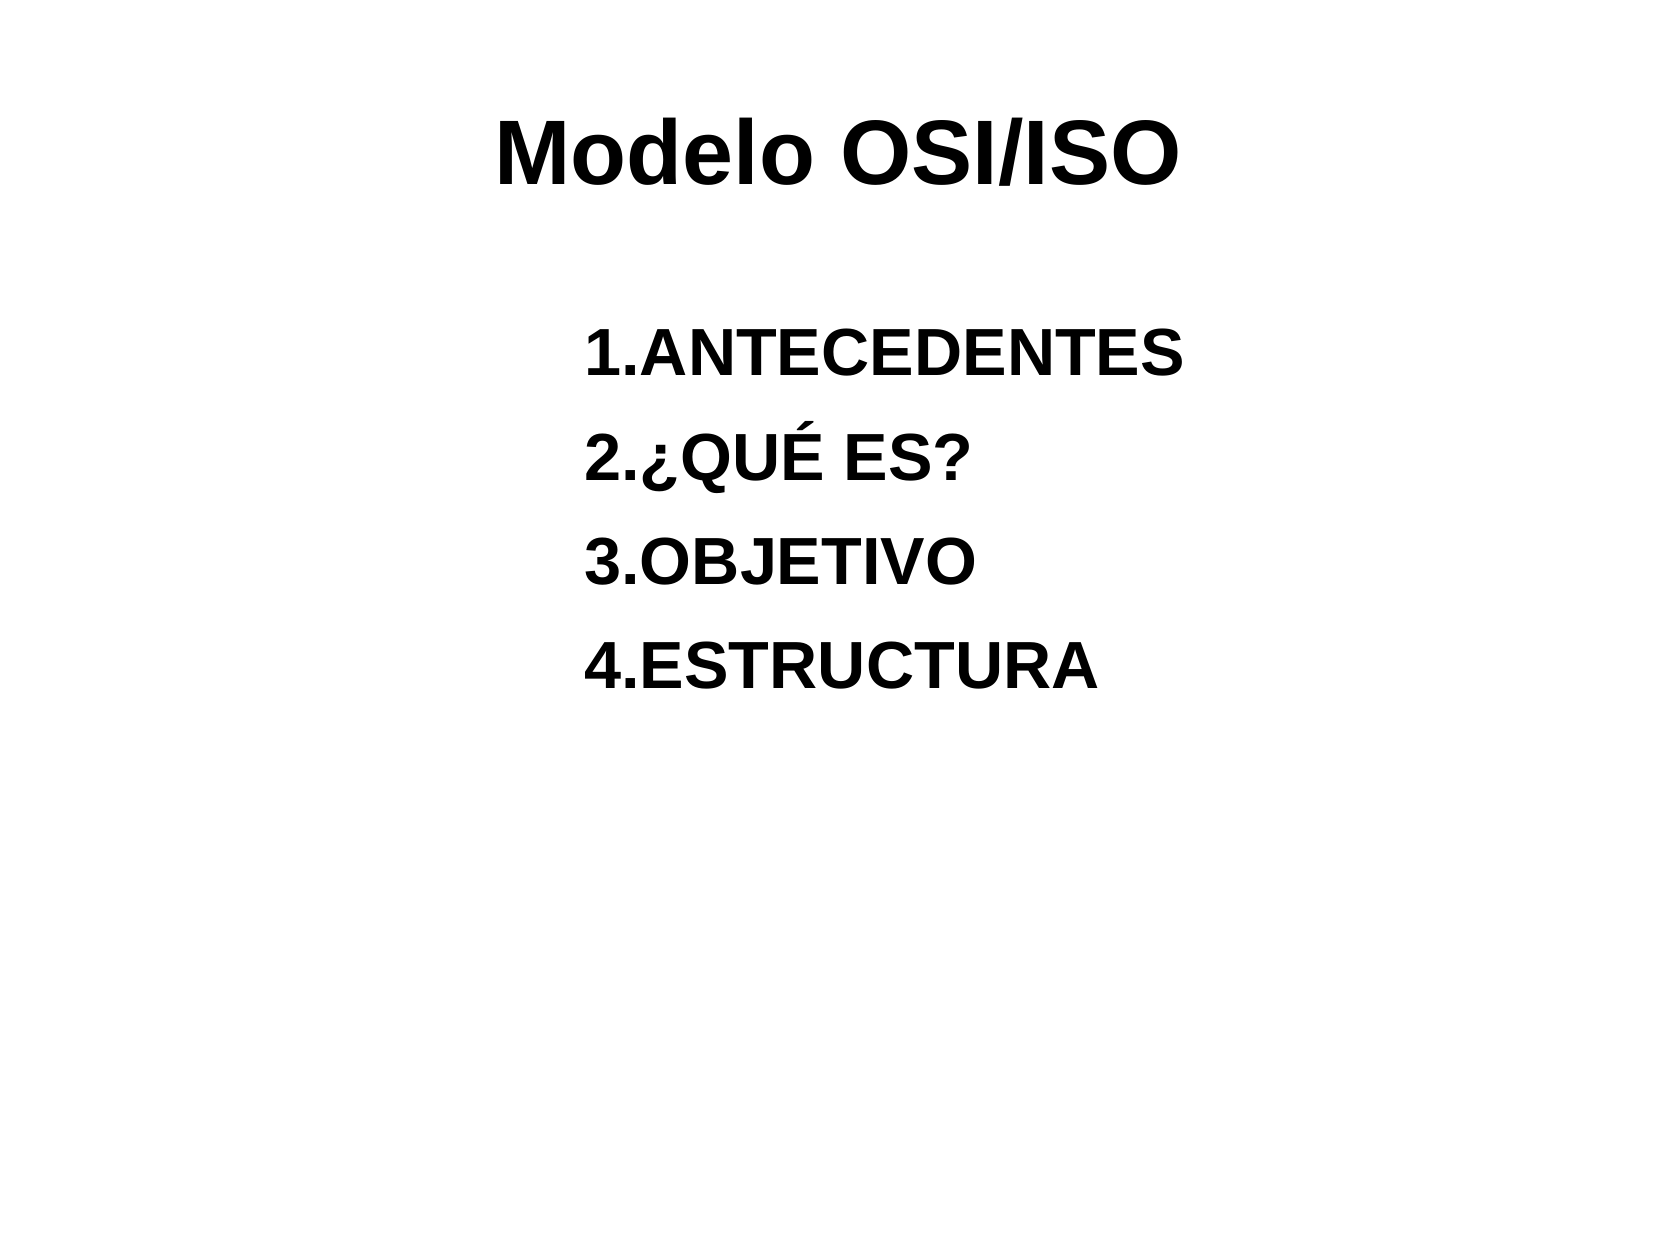

# Modelo OSI/ISO
ANTECEDENTES
¿QUÉ ES?
OBJETIVO
ESTRUCTURA